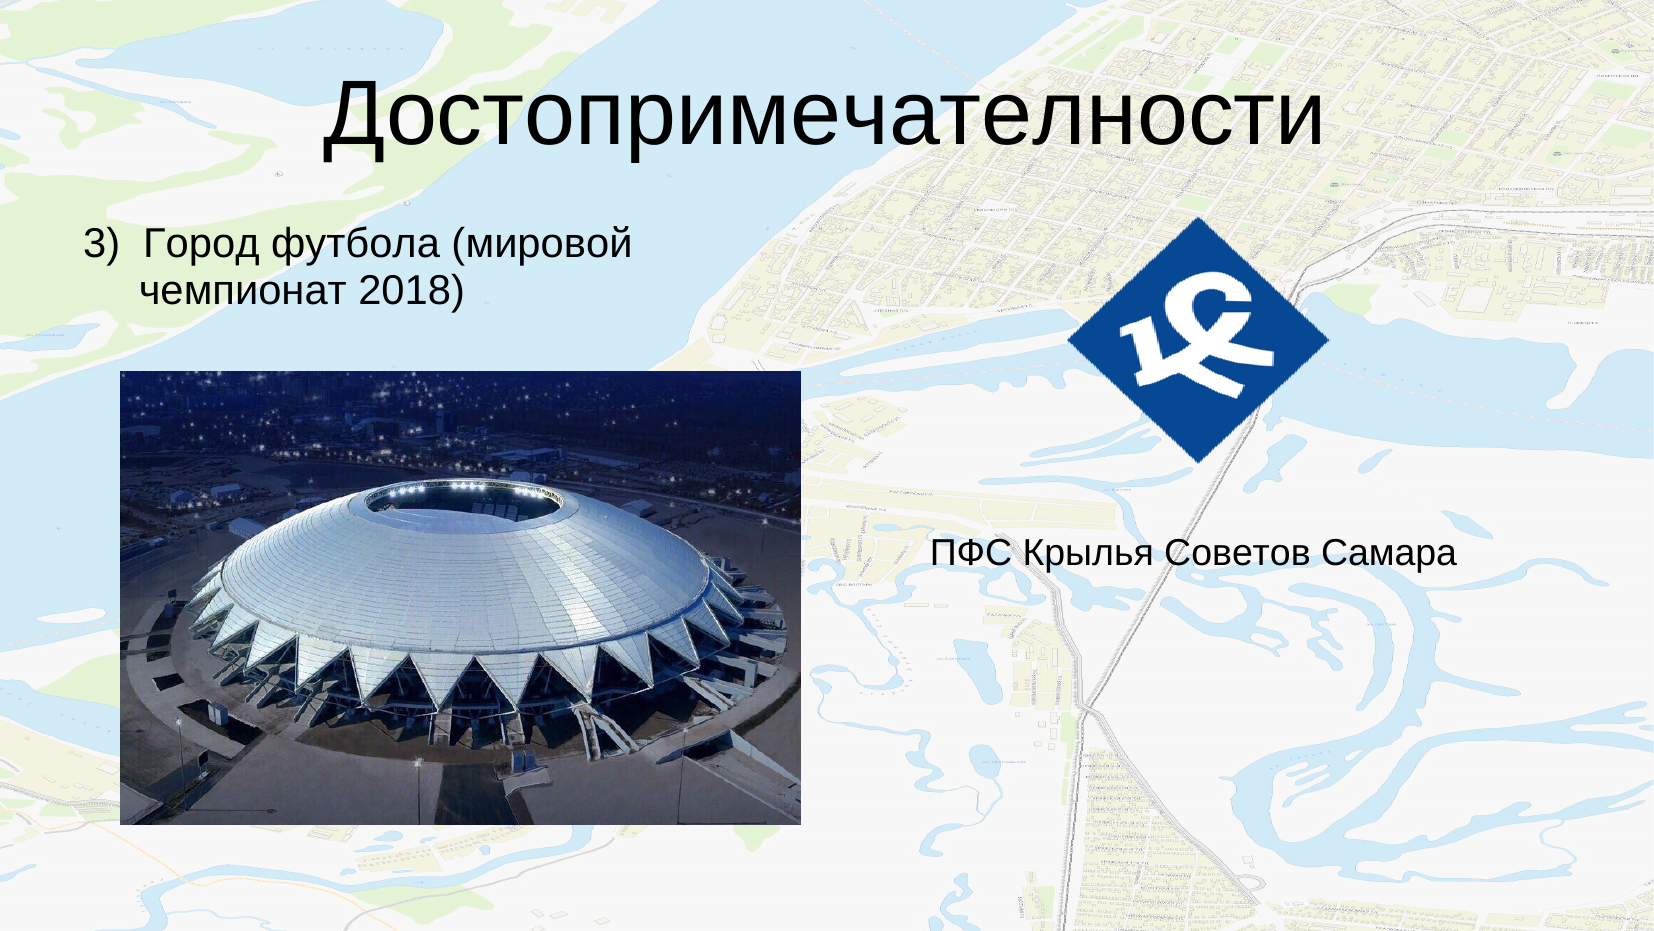

# Достопримечателности
 Город футбола (мировой чемпионат 2018)
ПФС Крылья Советов Самара